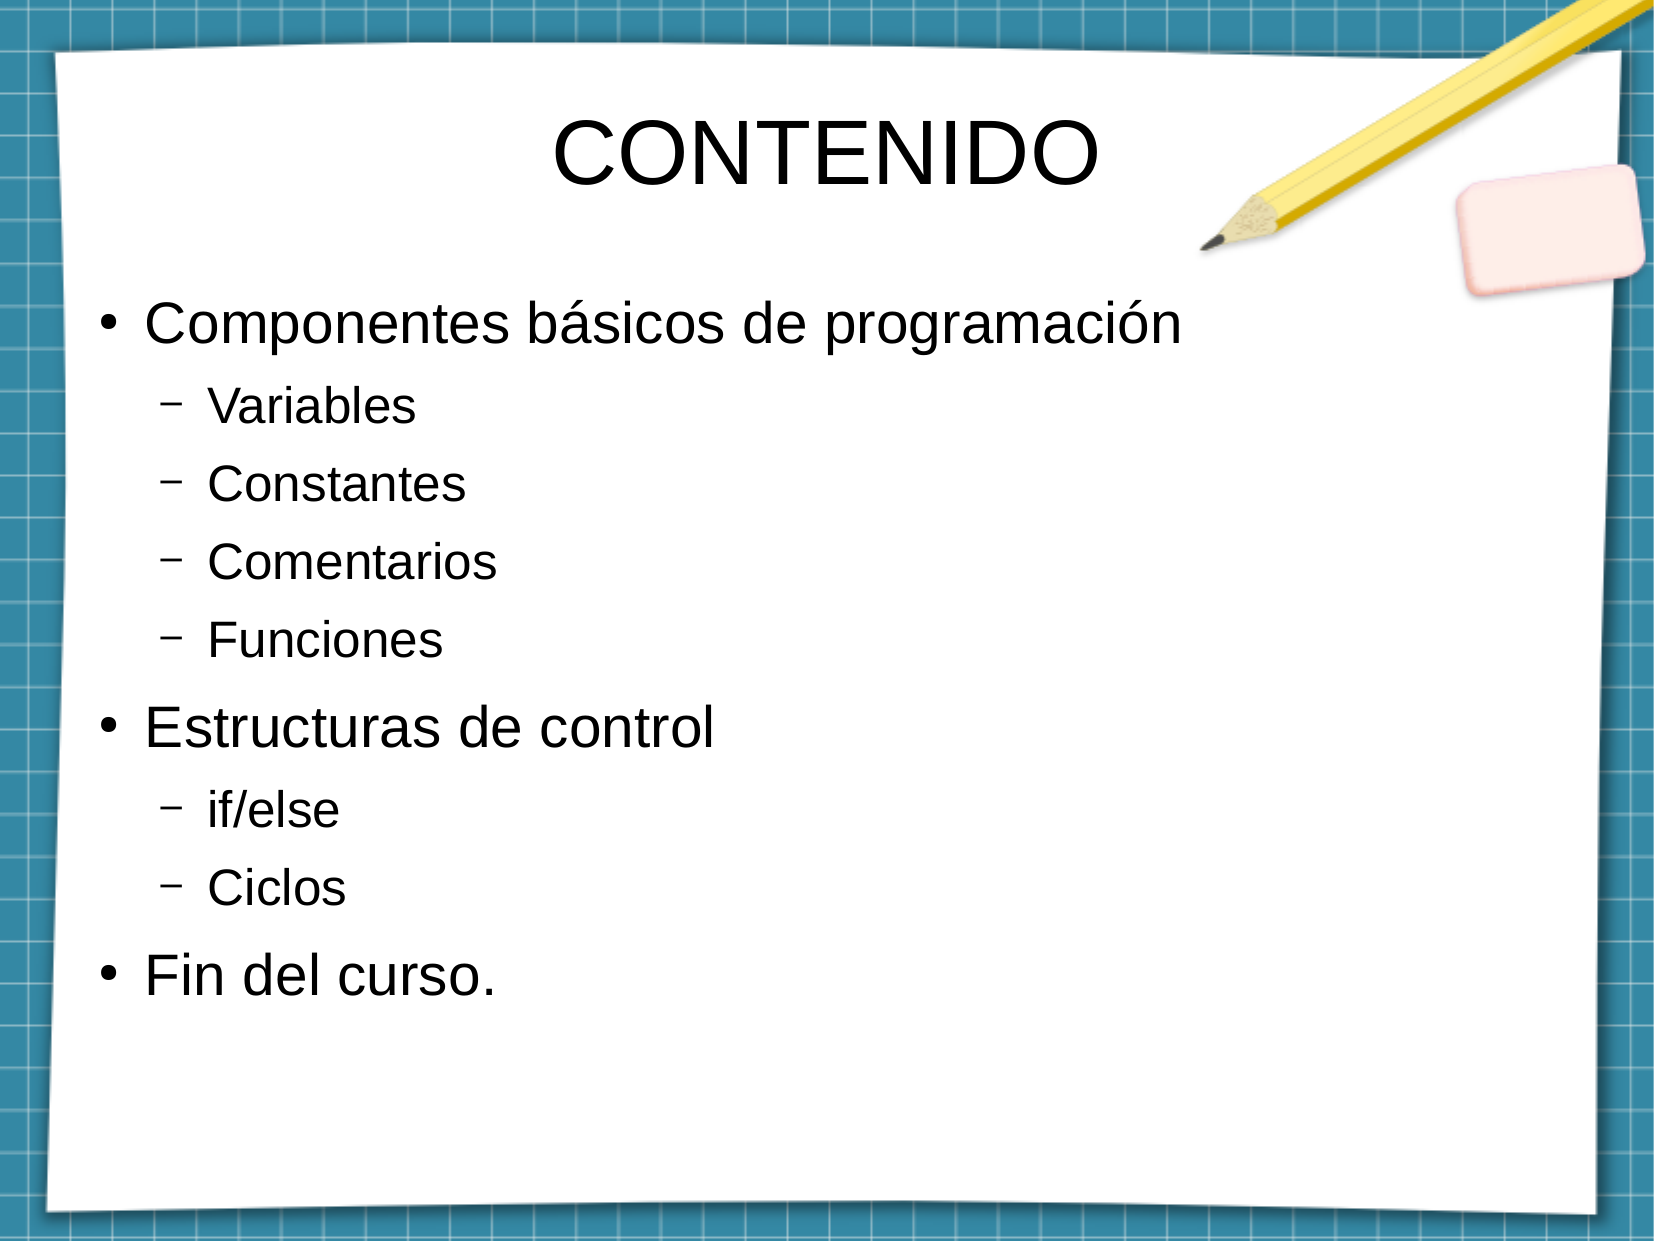

# CONTENIDO
Componentes básicos de programación
Variables
Constantes
Comentarios
Funciones
Estructuras de control
if/else
Ciclos
Fin del curso.